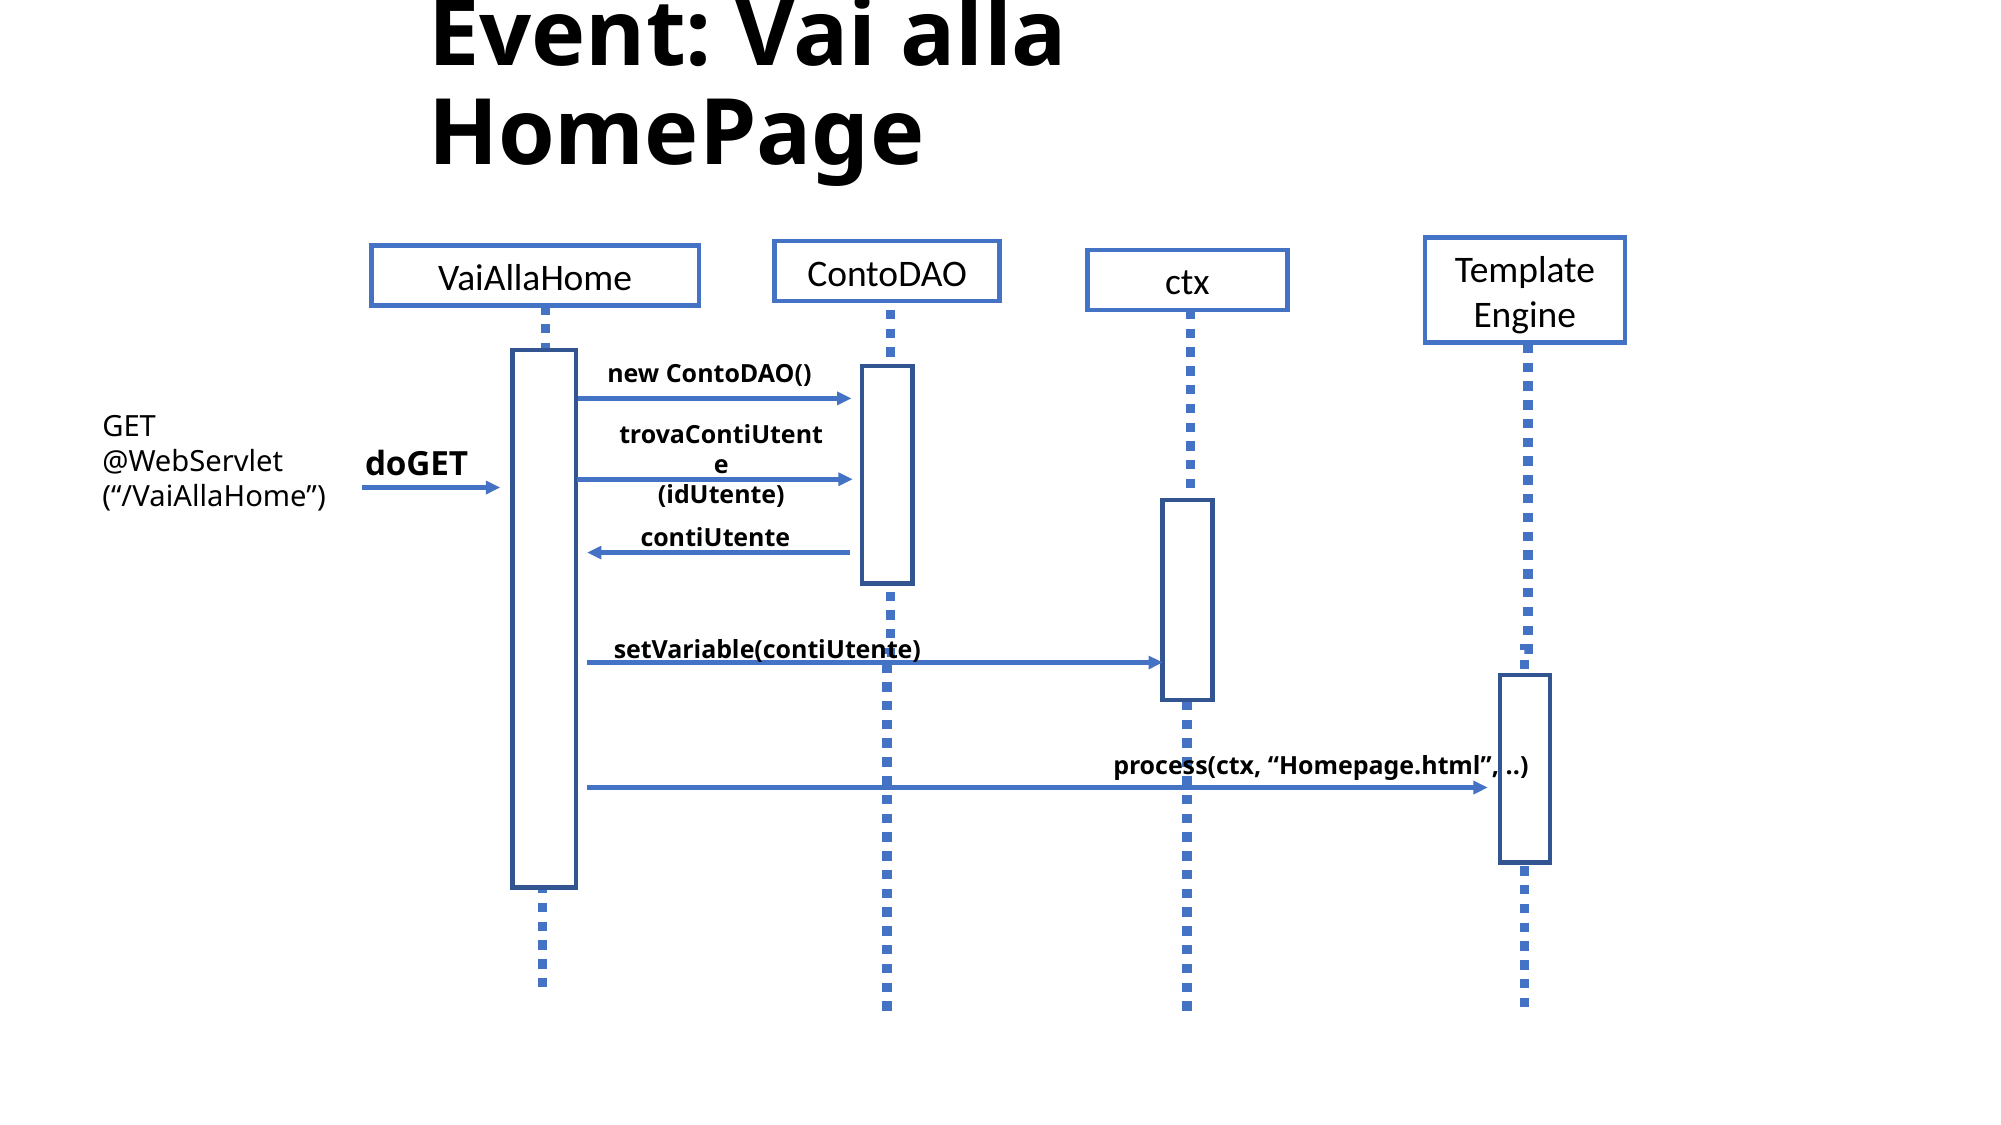

# Event: Vai alla HomePage
Template Engine
ContoDAO
VaiAllaHome
ctx
new ContoDAO()
GET
@WebServlet
(“/VaiAllaHome”)
trovaContiUtente
(idUtente)
doGET
contiUtente
setVariable(contiUtente)
process(ctx, “Homepage.html”, ..)